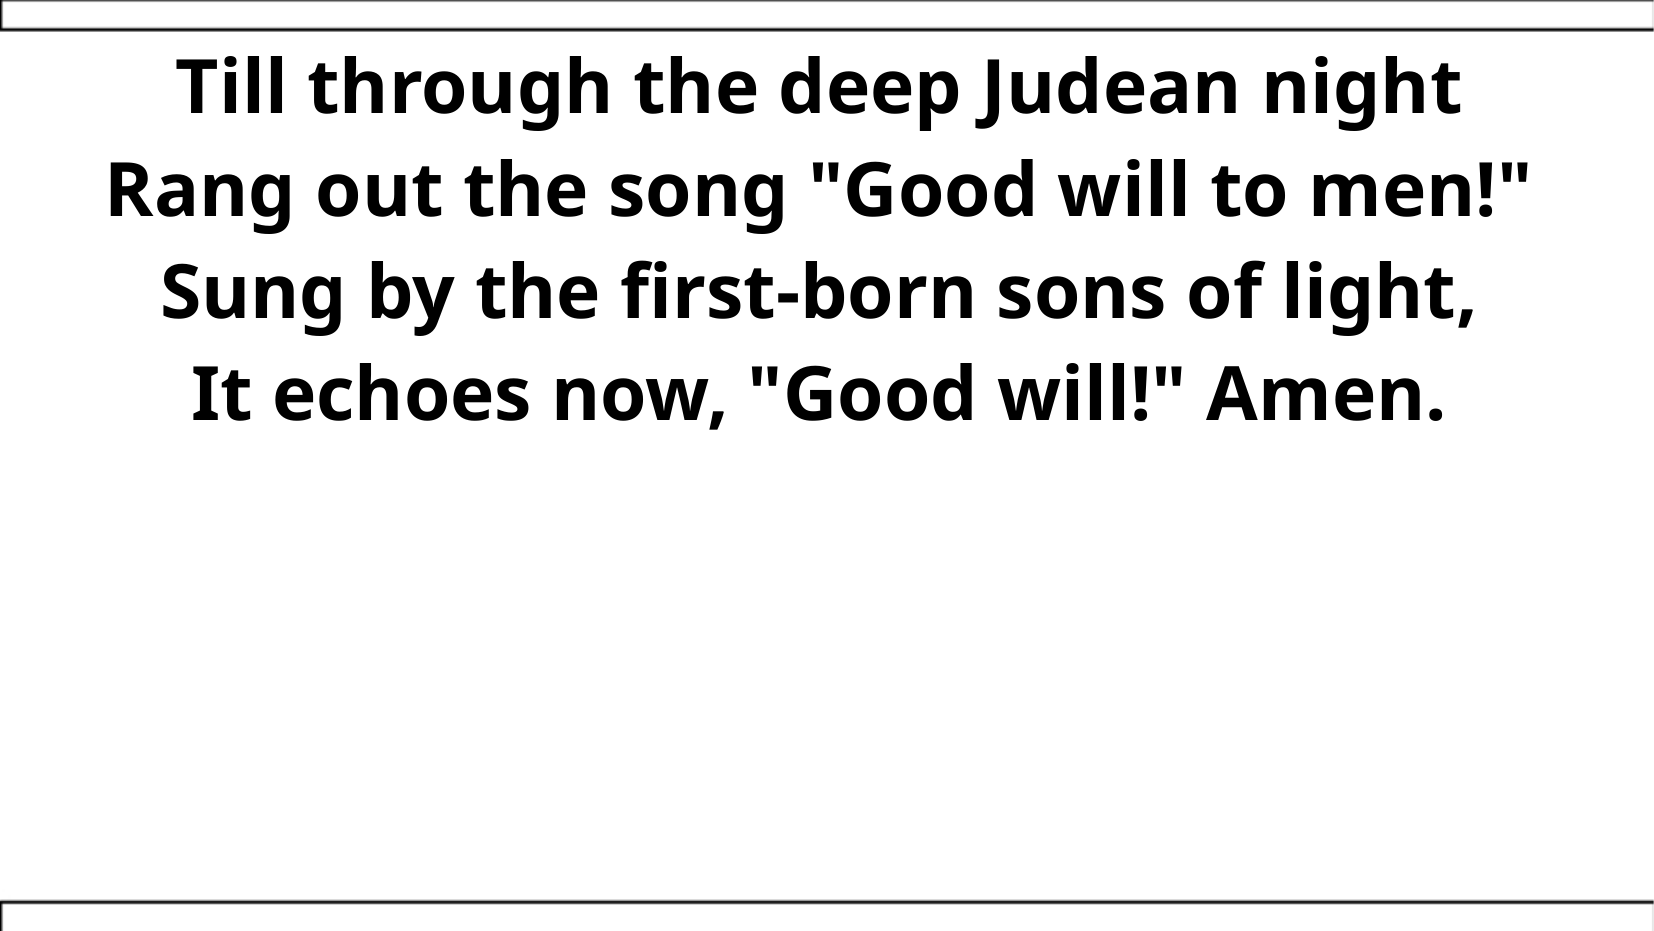

Till through the deep Judean night
Rang out the song "Good will to men!"
Sung by the first-born sons of light,
It echoes now, "Good will!" Amen.